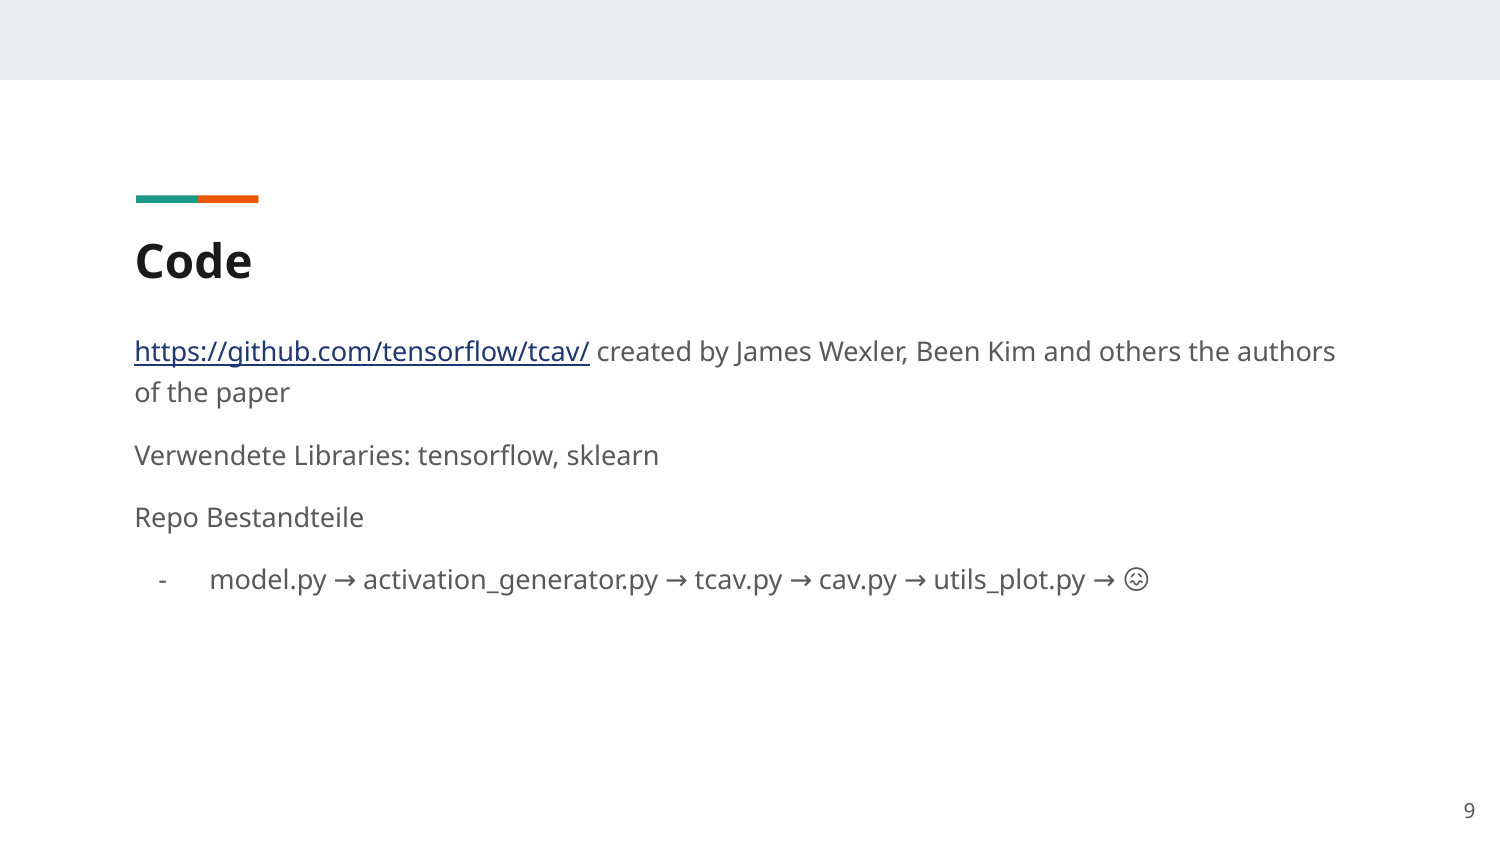

# Code
https://github.com/tensorflow/tcav/ created by James Wexler, Been Kim and others the authors of the paper
Verwendete Libraries: tensorflow, sklearn
Repo Bestandteile
model.py → activation_generator.py → tcav.py → cav.py → utils_plot.py → 😖